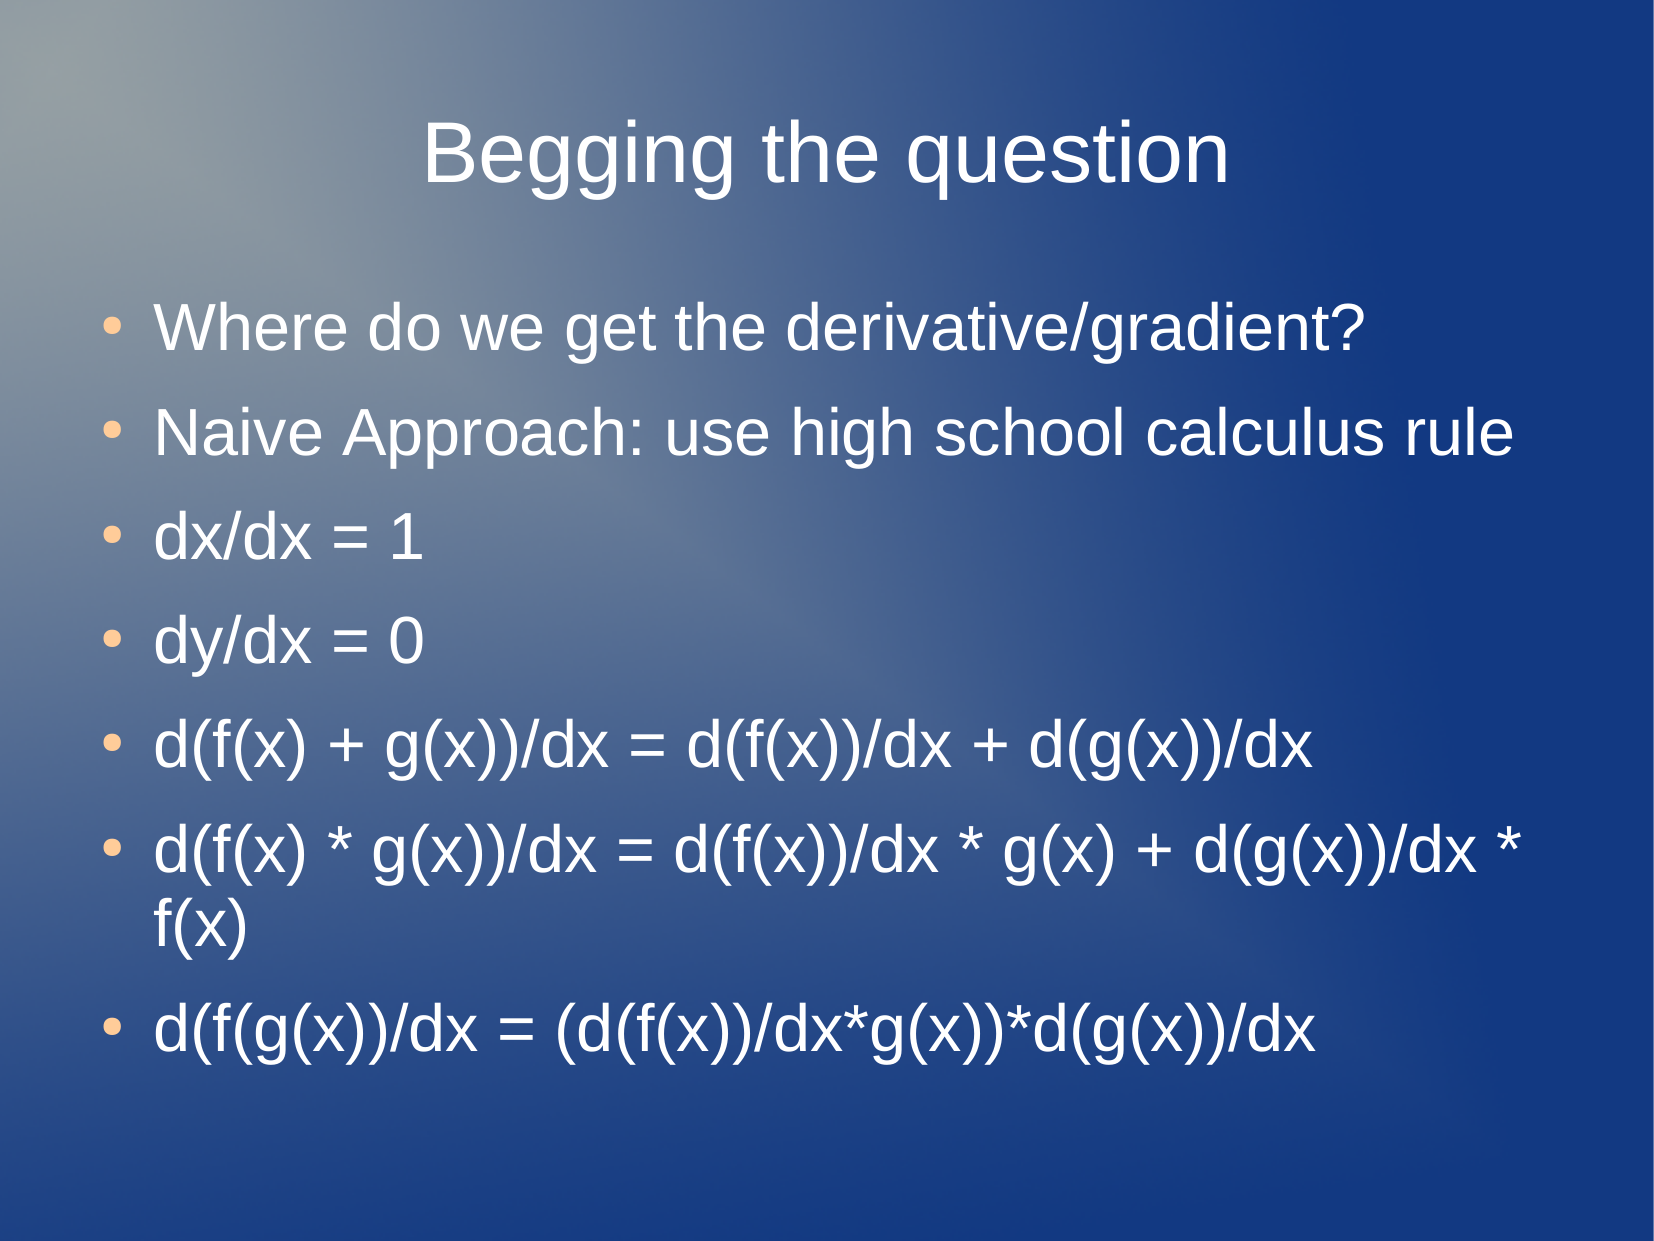

# Begging the question
Where do we get the derivative/gradient?
Naive Approach: use high school calculus rule
dx/dx = 1
dy/dx = 0
d(f(x) + g(x))/dx = d(f(x))/dx + d(g(x))/dx
d(f(x) * g(x))/dx = d(f(x))/dx * g(x) + d(g(x))/dx * f(x)
d(f(g(x))/dx = (d(f(x))/dx*g(x))*d(g(x))/dx